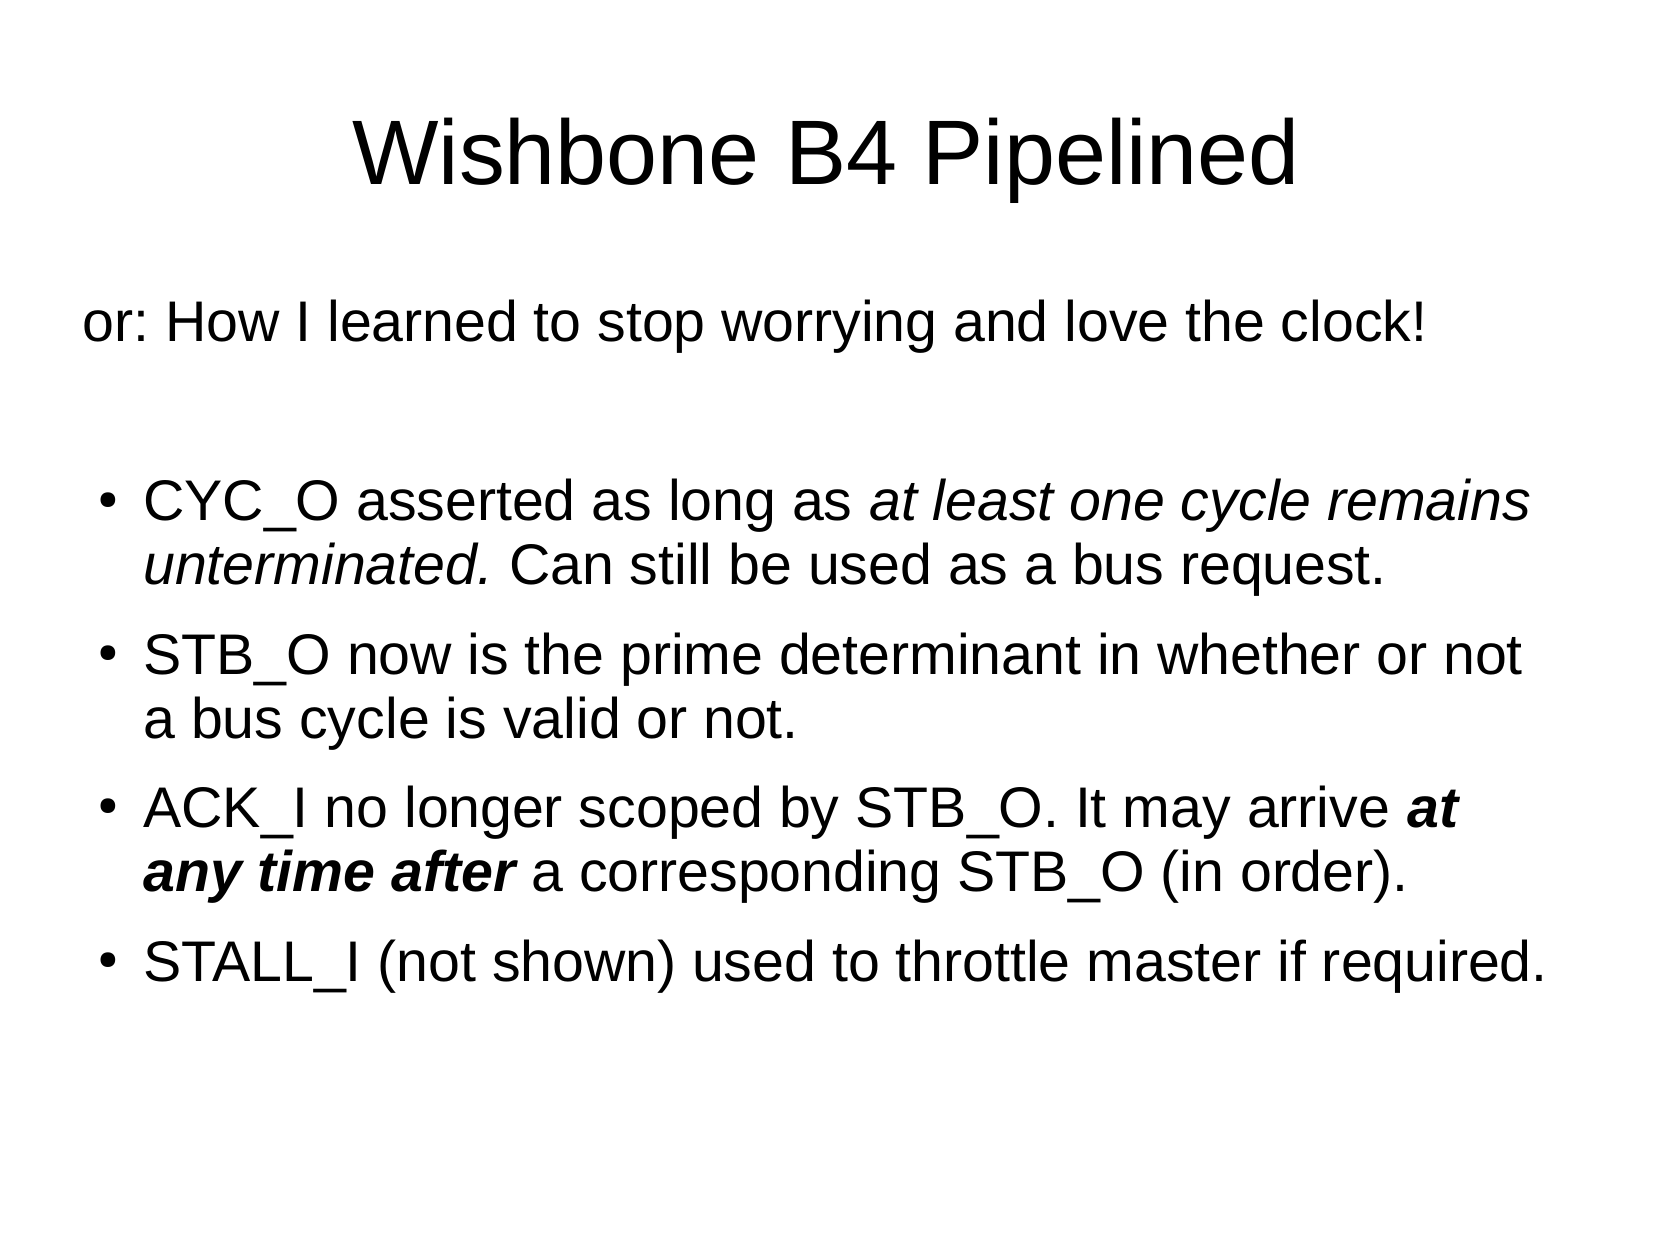

# Wishbone B4 Pipelined
or: How I learned to stop worrying and love the clock!
CYC_O asserted as long as at least one cycle remains unterminated. Can still be used as a bus request.
STB_O now is the prime determinant in whether or not a bus cycle is valid or not.
ACK_I no longer scoped by STB_O. It may arrive at any time after a corresponding STB_O (in order).
STALL_I (not shown) used to throttle master if required.